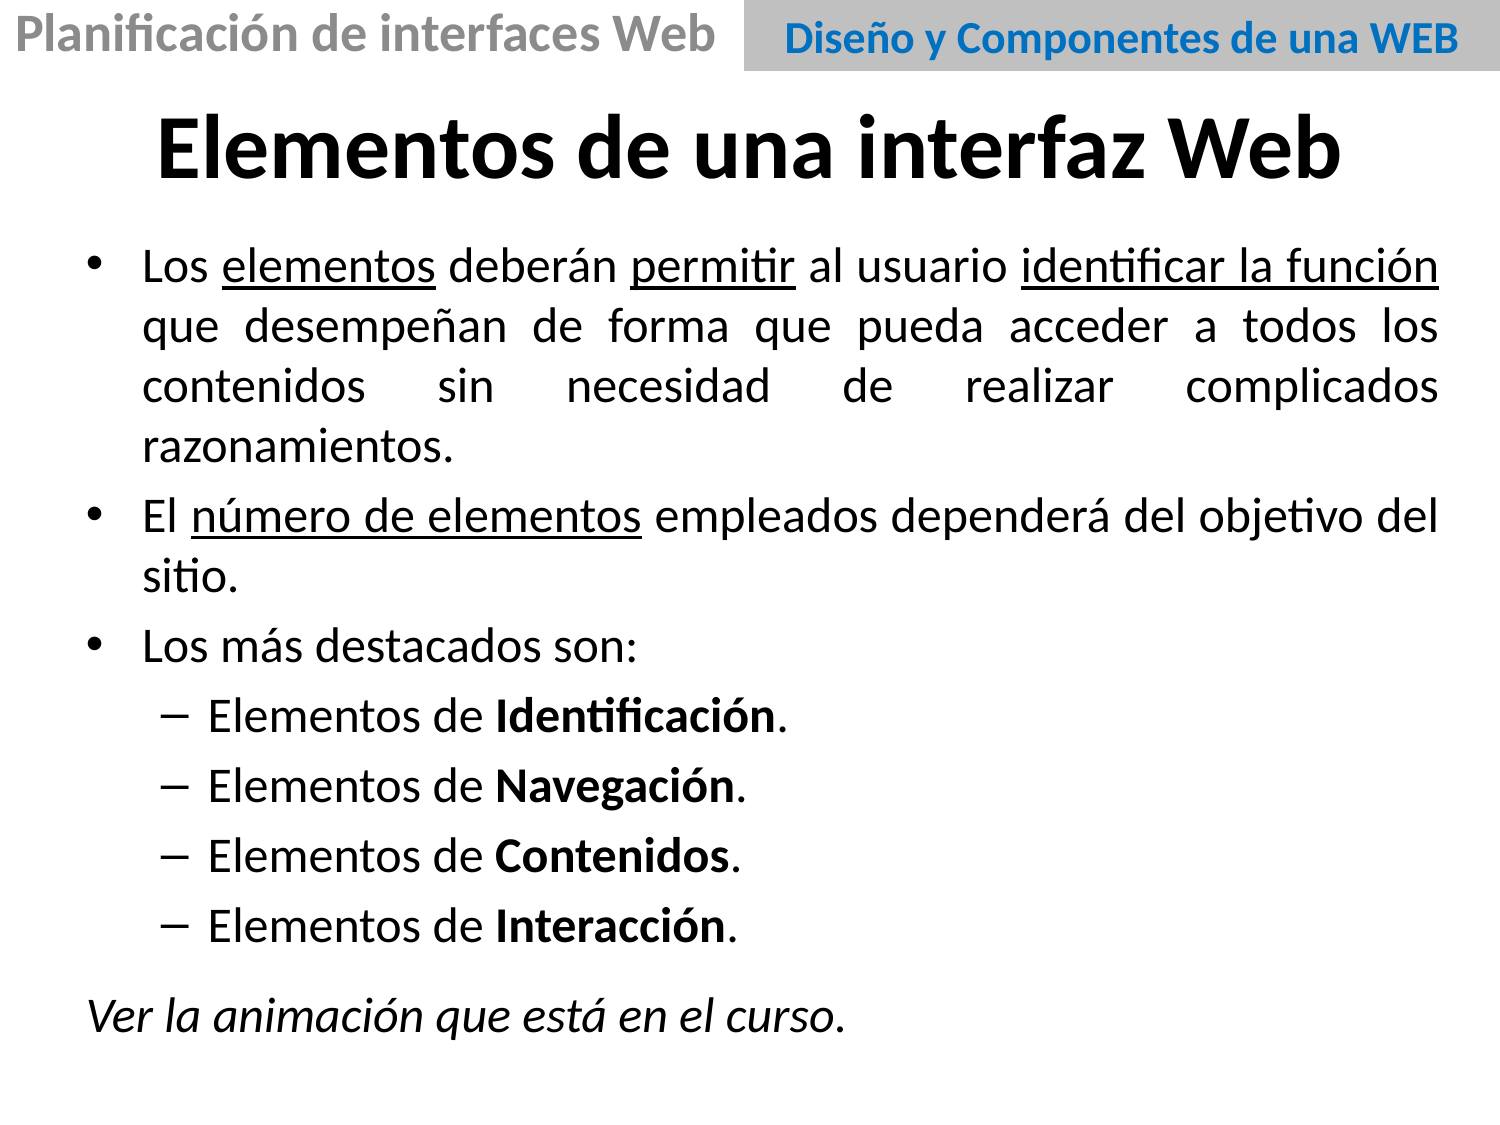

# Planificación de interfaces Web
Diseño y Componentes de una WEB
Elementos de una interfaz Web
Los elementos deberán permitir al usuario identificar la función que desempeñan de forma que pueda acceder a todos los contenidos sin necesidad de realizar complicados razonamientos.
El número de elementos empleados dependerá del objetivo del sitio.
Los más destacados son:
Elementos de Identificación.
Elementos de Navegación.
Elementos de Contenidos.
Elementos de Interacción.
Ver la animación que está en el curso.